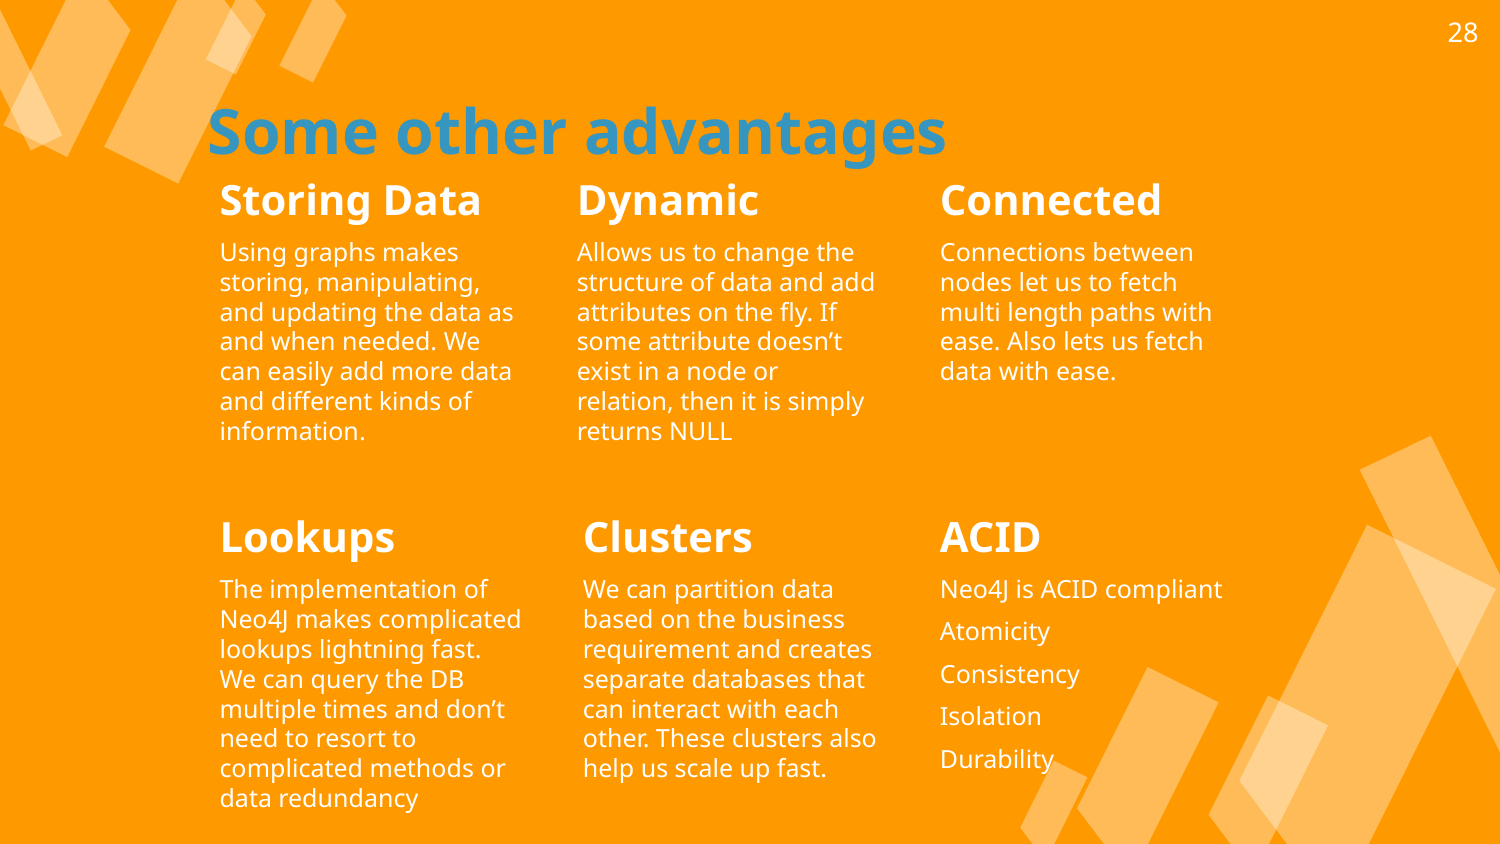

# Some other advantages
Storing Data
Using graphs makes storing, manipulating, and updating the data as and when needed. We can easily add more data and different kinds of information.
Dynamic
Allows us to change the structure of data and add attributes on the fly. If some attribute doesn’t exist in a node or relation, then it is simply returns NULL
Connected
Connections between nodes let us to fetch multi length paths with ease. Also lets us fetch data with ease.
Lookups
The implementation of Neo4J makes complicated lookups lightning fast. We can query the DB multiple times and don’t need to resort to complicated methods or data redundancy
Clusters
We can partition data based on the business requirement and creates separate databases that can interact with each other. These clusters also help us scale up fast.
ACID
Neo4J is ACID compliant
Atomicity
Consistency
Isolation
Durability